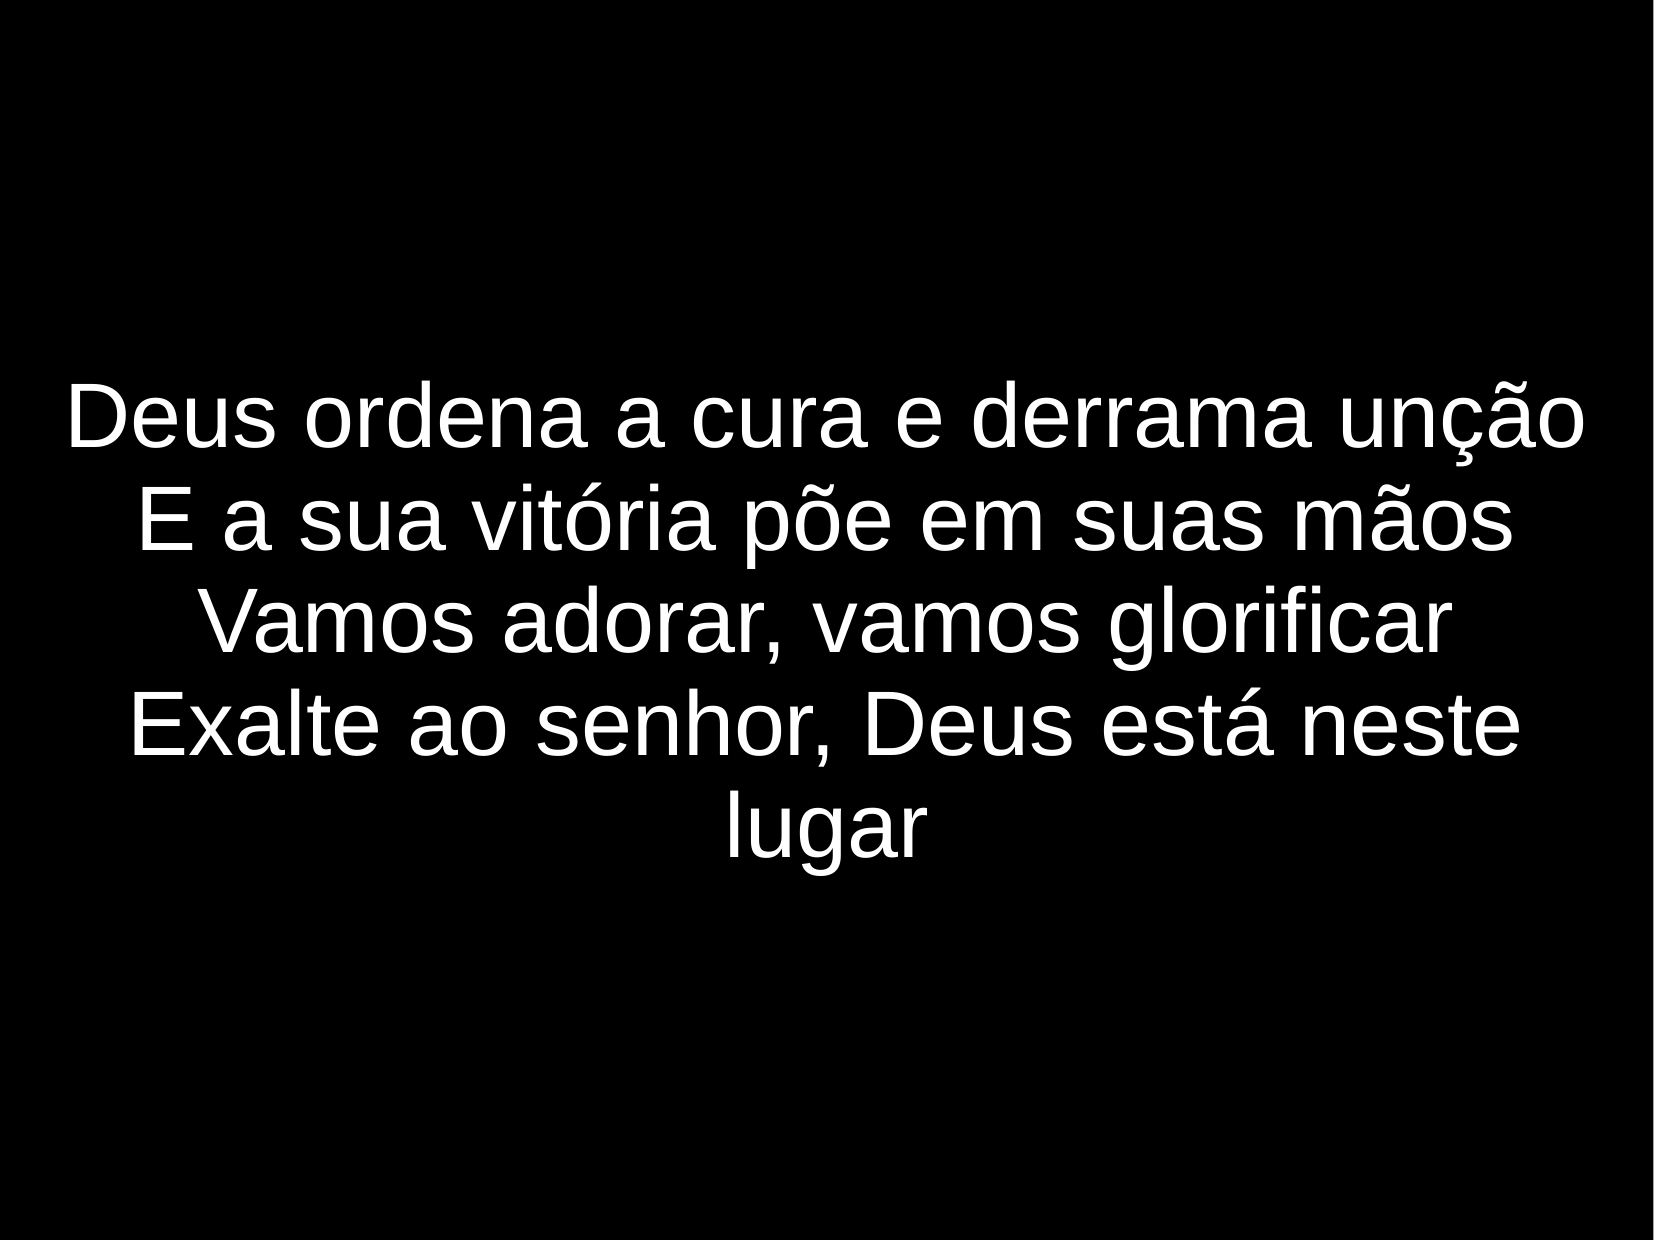

# Deus ordena a cura e derrama unção
E a sua vitória põe em suas mãos
Vamos adorar, vamos glorificar
Exalte ao senhor, Deus está neste lugar